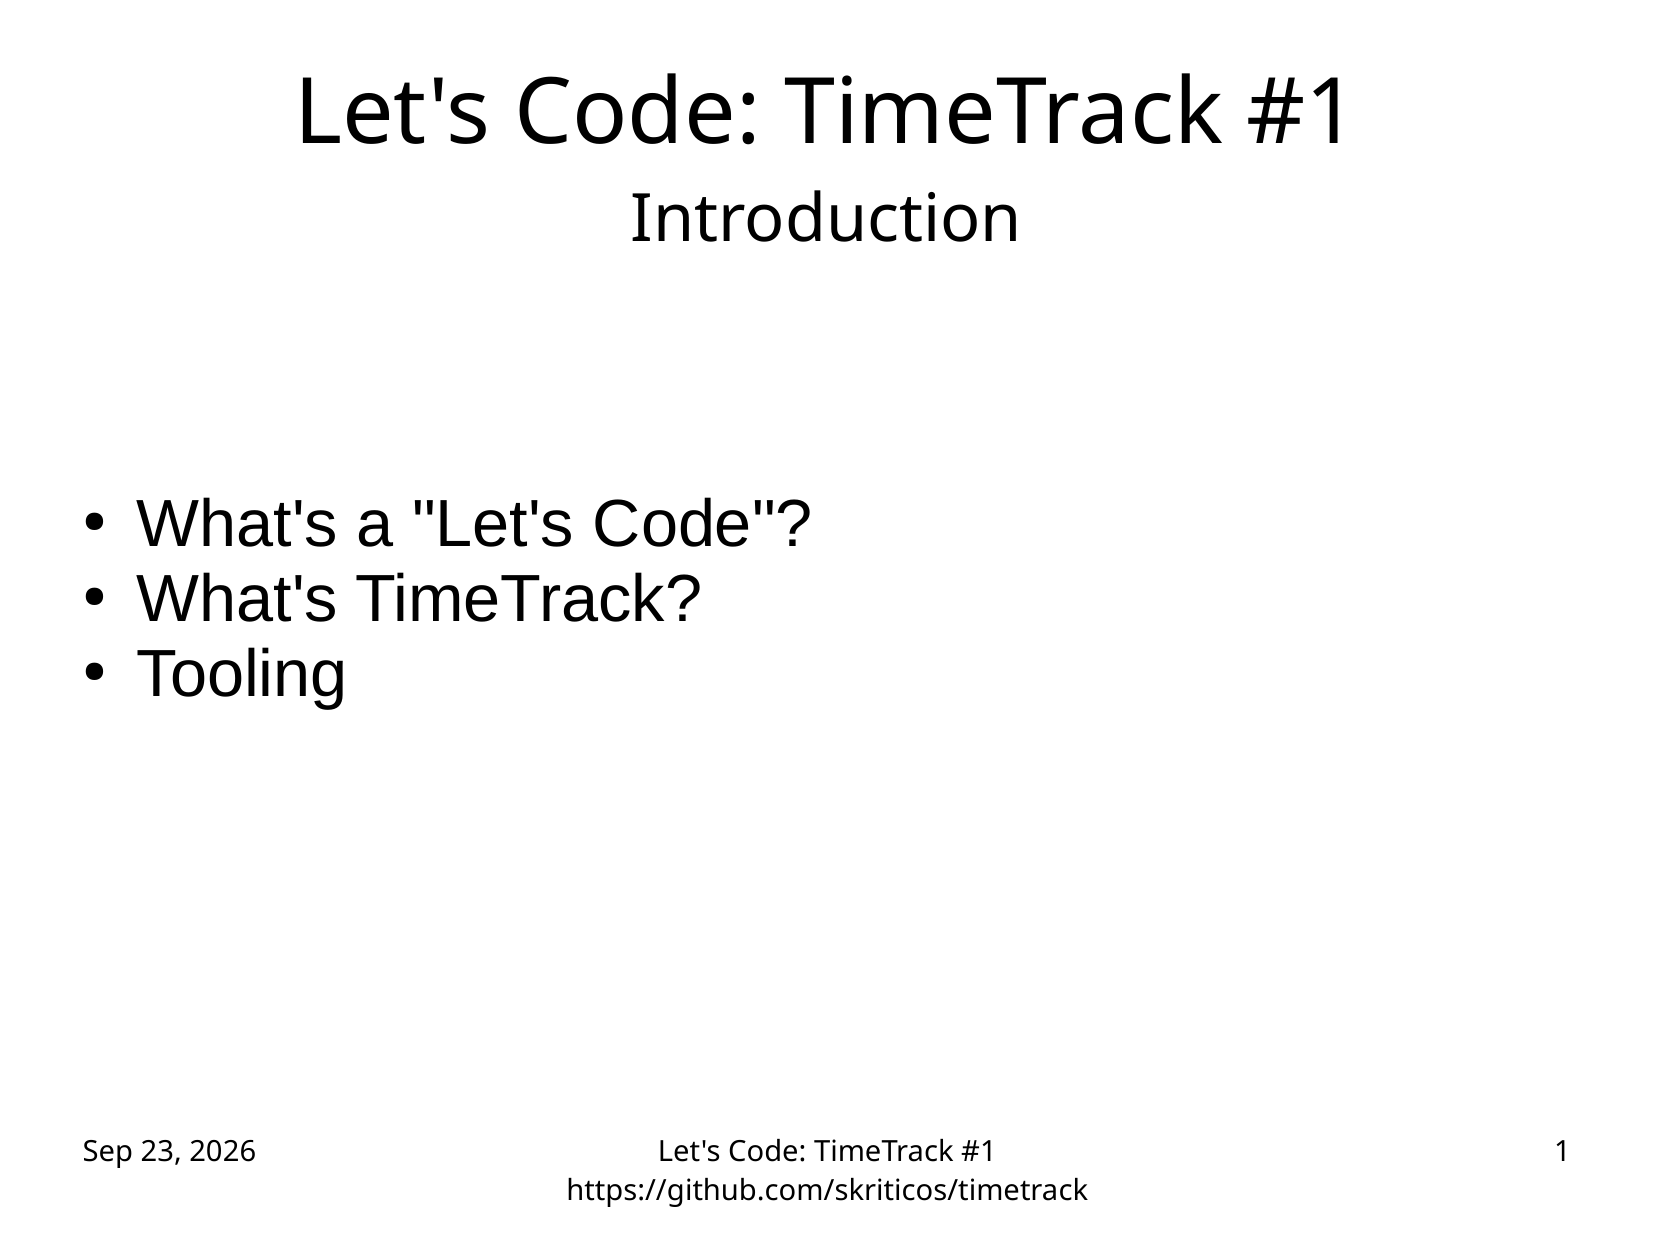

# Let's Code: TimeTrack #1 Introduction
 What's a "Let's Code"?
 What's TimeTrack?
 Tooling
Let's Code: TimeTrack #1\n https://github.com/skriticos/timetrack
1